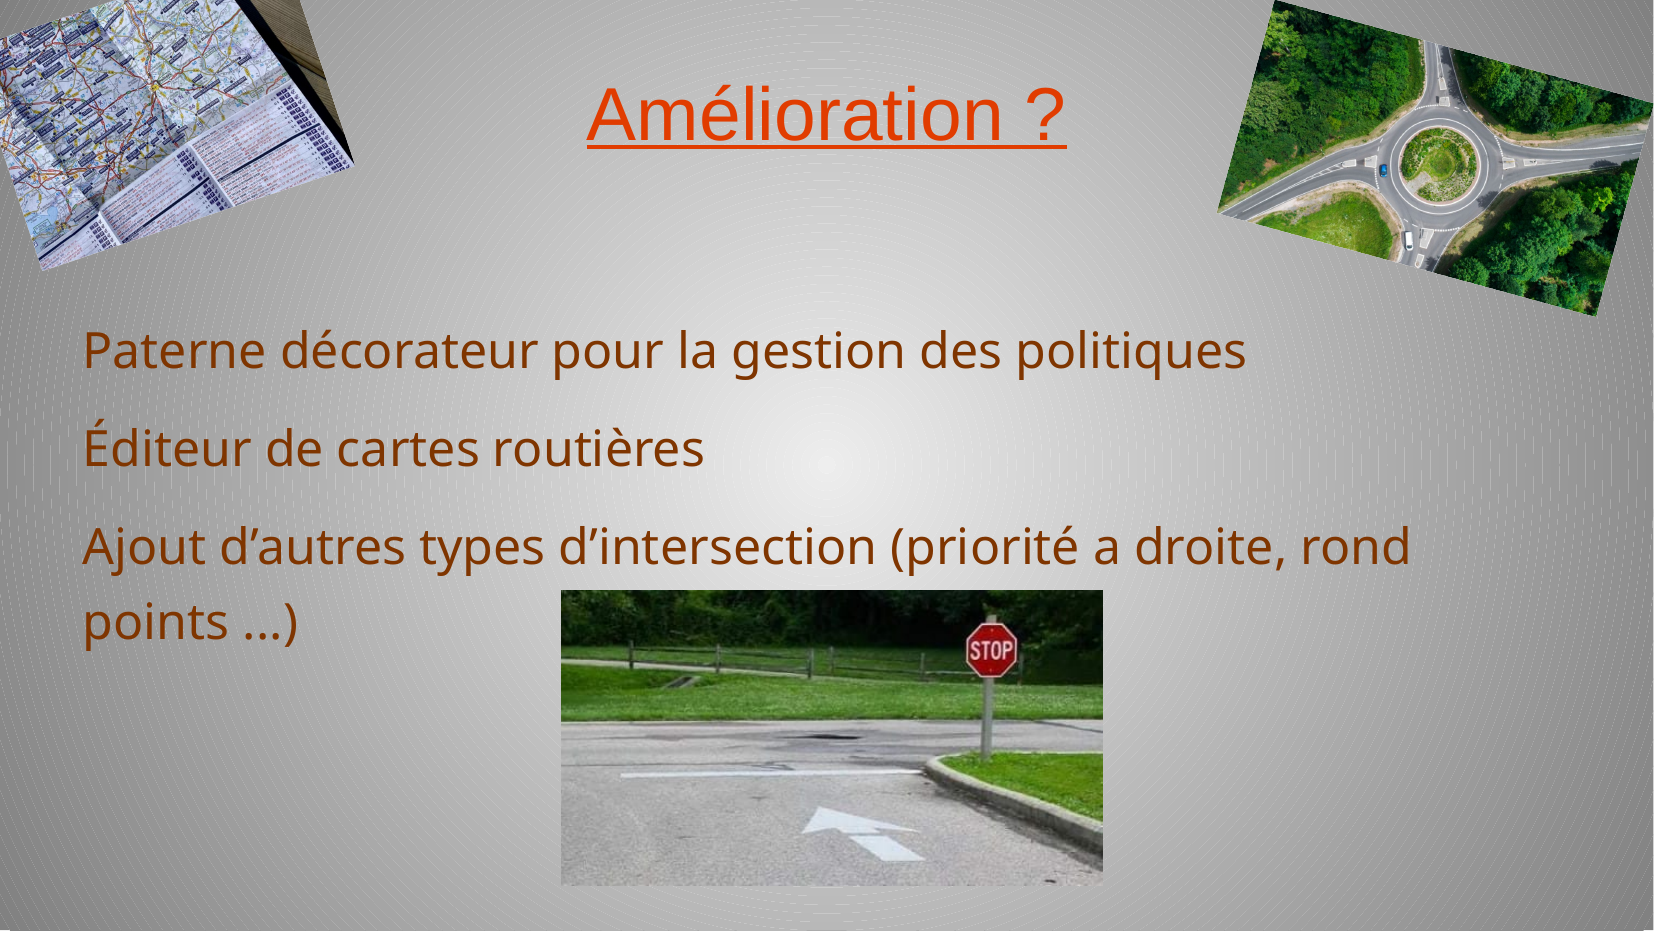

# Amélioration ?
Paterne décorateur pour la gestion des politiques
Éditeur de cartes routières
Ajout d’autres types d’intersection (priorité a droite, rond points ...)